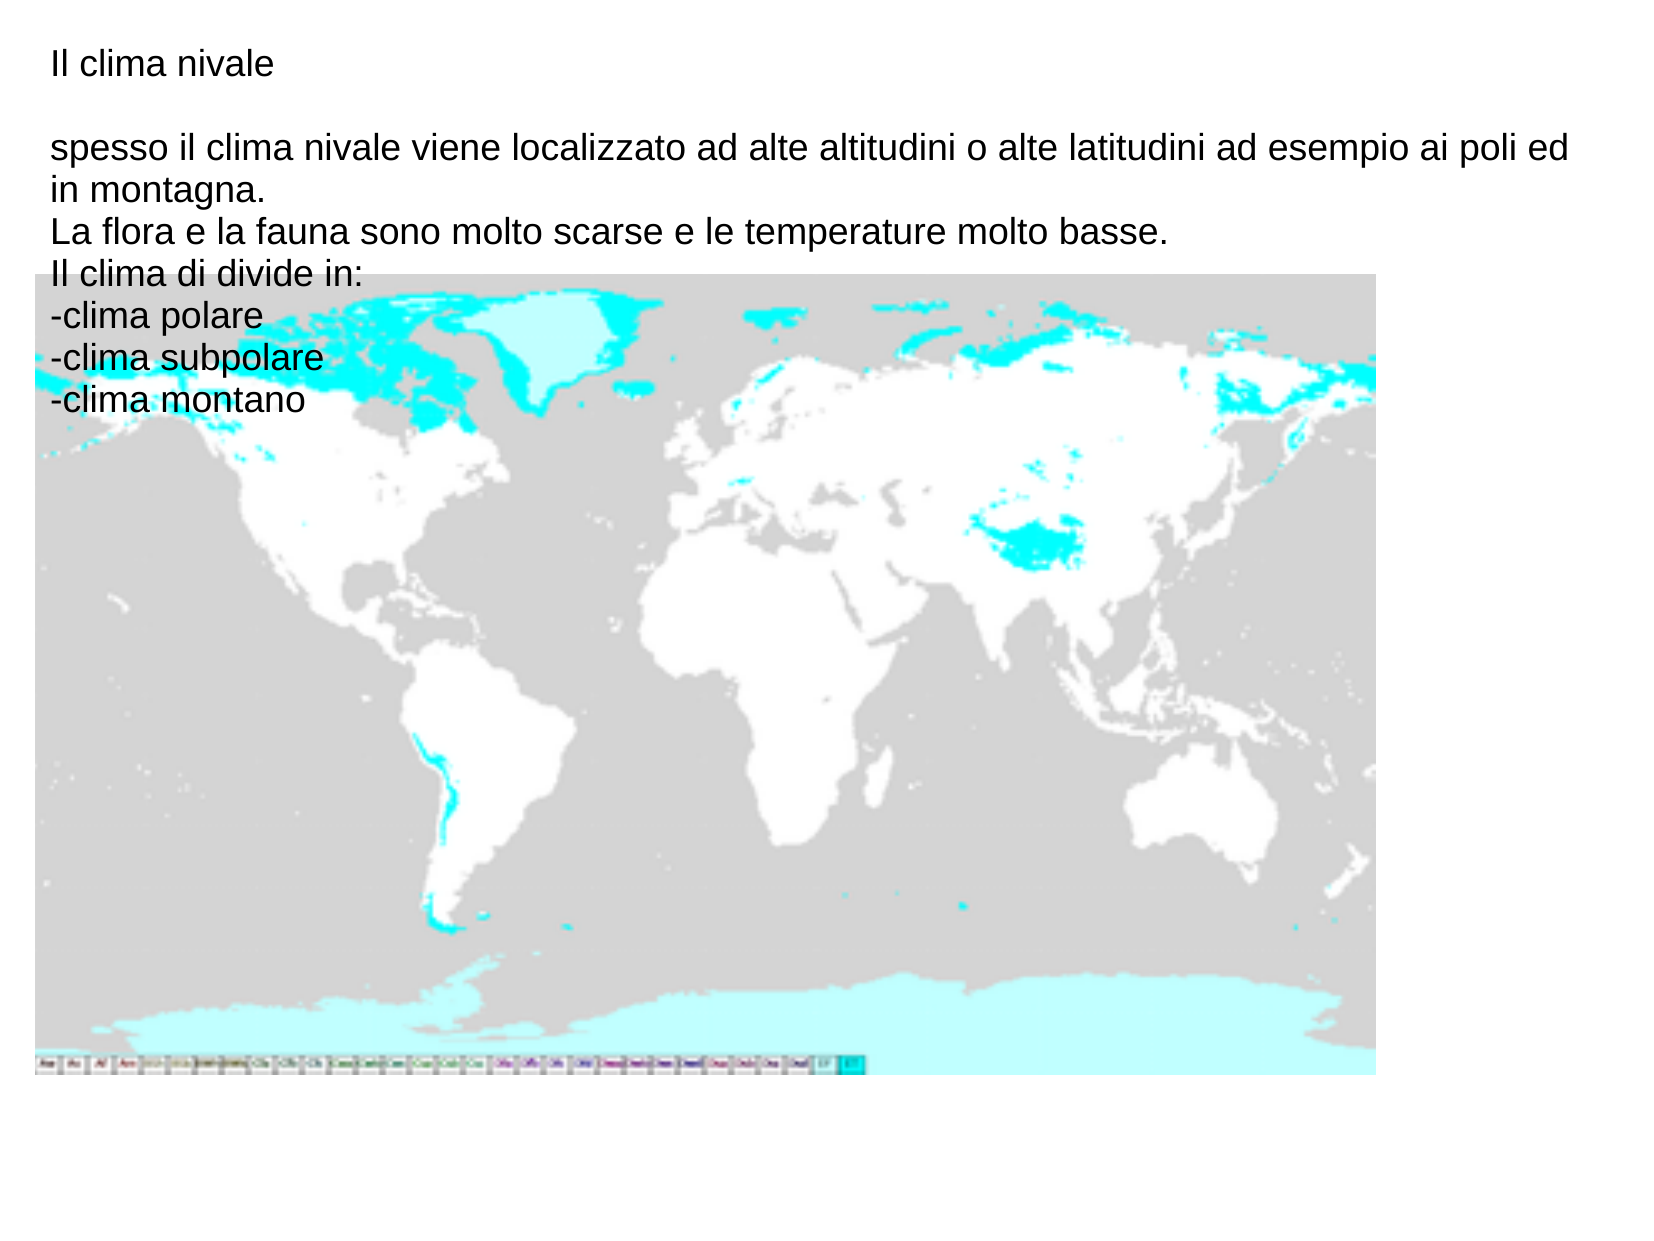

Il clima nivale
spesso il clima nivale viene localizzato ad alte altitudini o alte latitudini ad esempio ai poli ed in montagna.
La flora e la fauna sono molto scarse e le temperature molto basse.
Il clima di divide in:
-clima polare
-clima subpolare
-clima montano